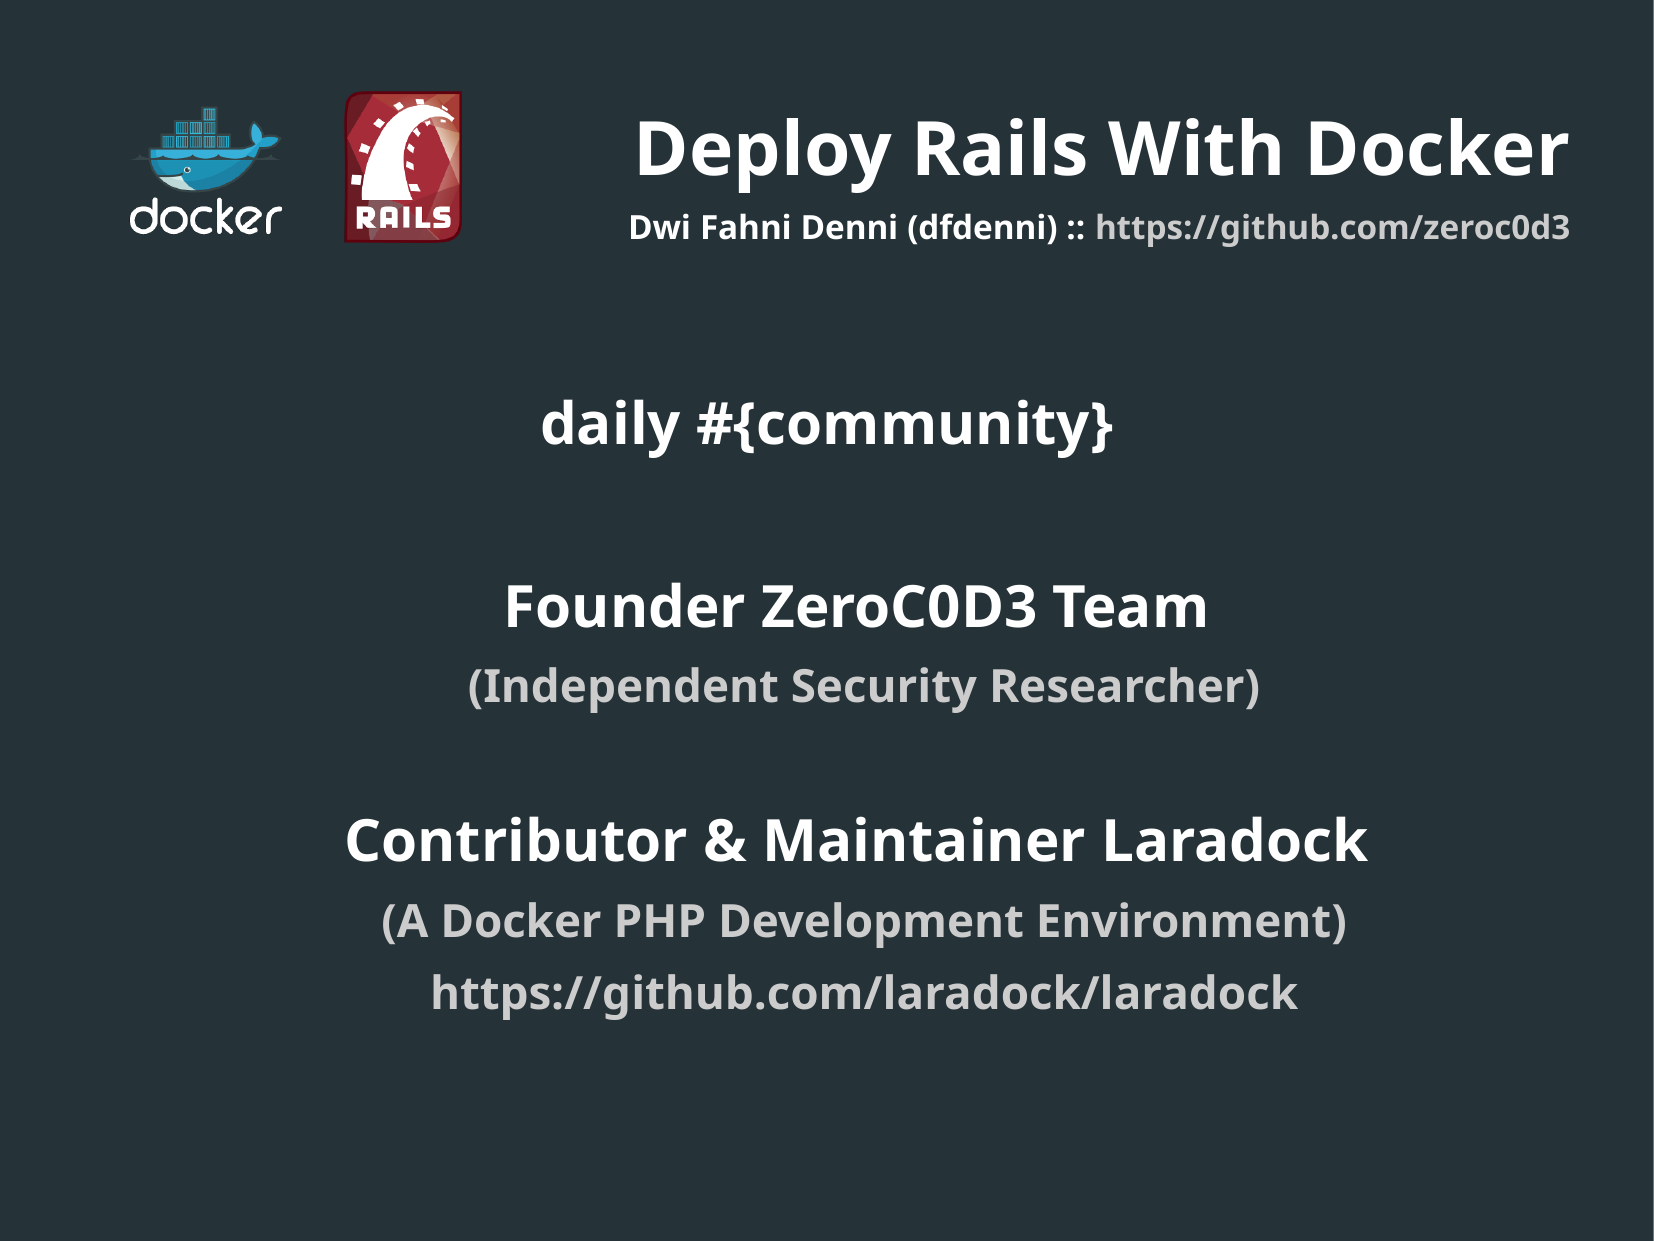

Deploy Rails With Docker
Dwi Fahni Denni (dfdenni) :: https://github.com/zeroc0d3
# daily #{community}
Founder ZeroC0D3 Team
(Independent Security Researcher)
Contributor & Maintainer Laradock
(A Docker PHP Development Environment)
https://github.com/laradock/laradock